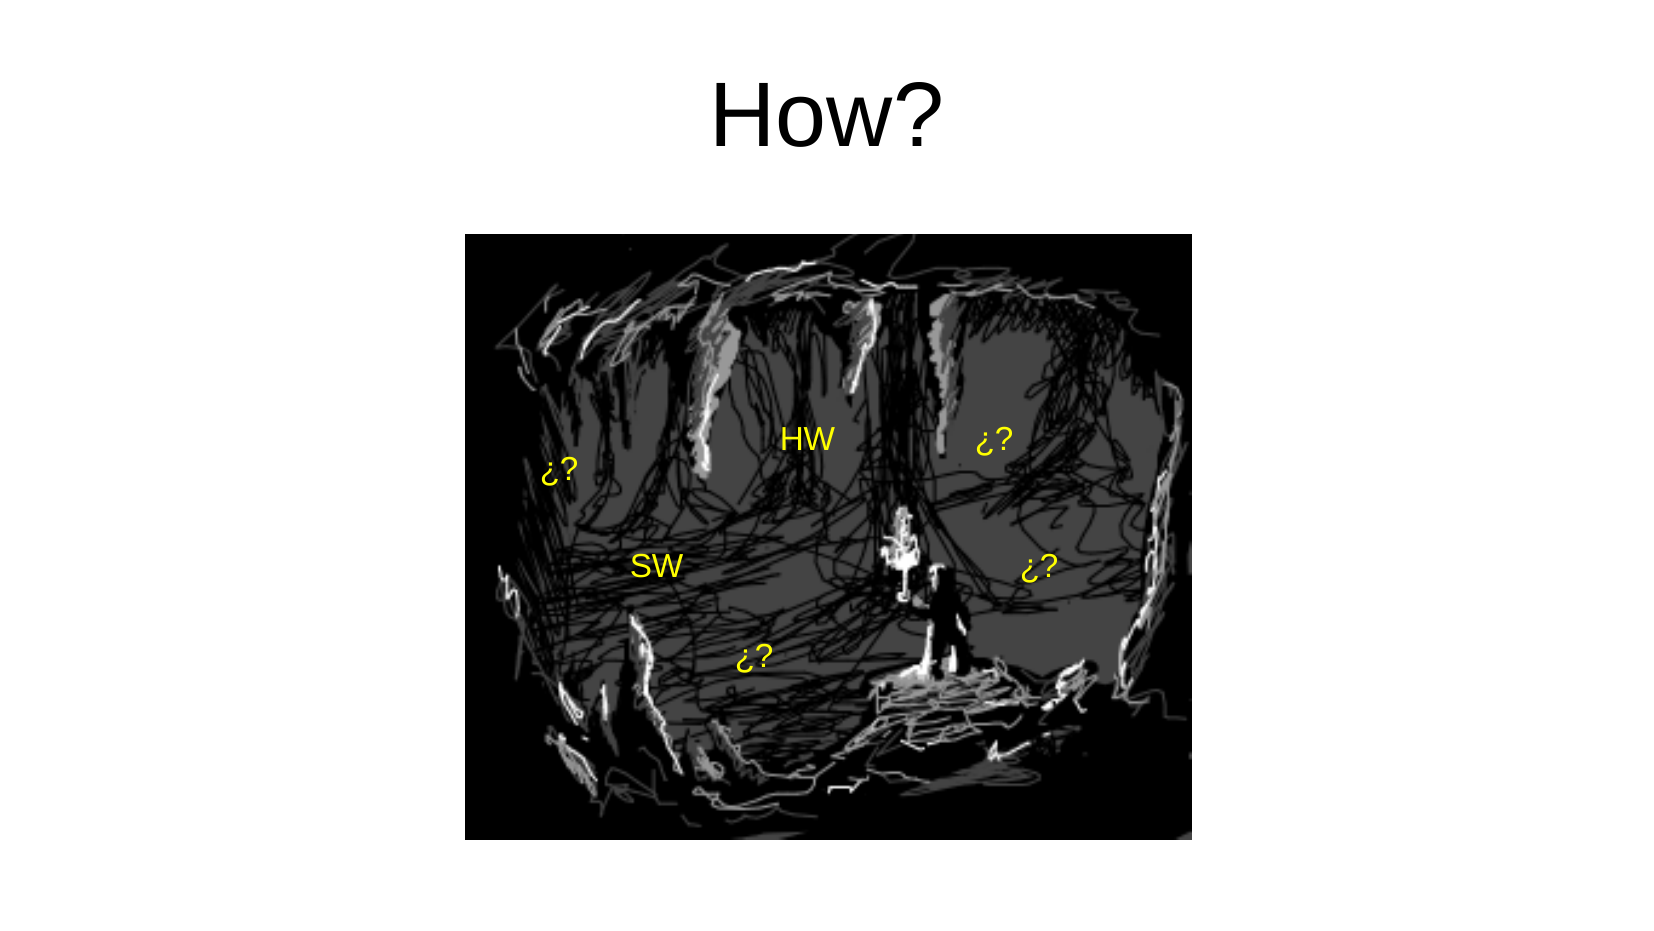

# How?
HW
¿?
¿?
SW
¿?
¿?